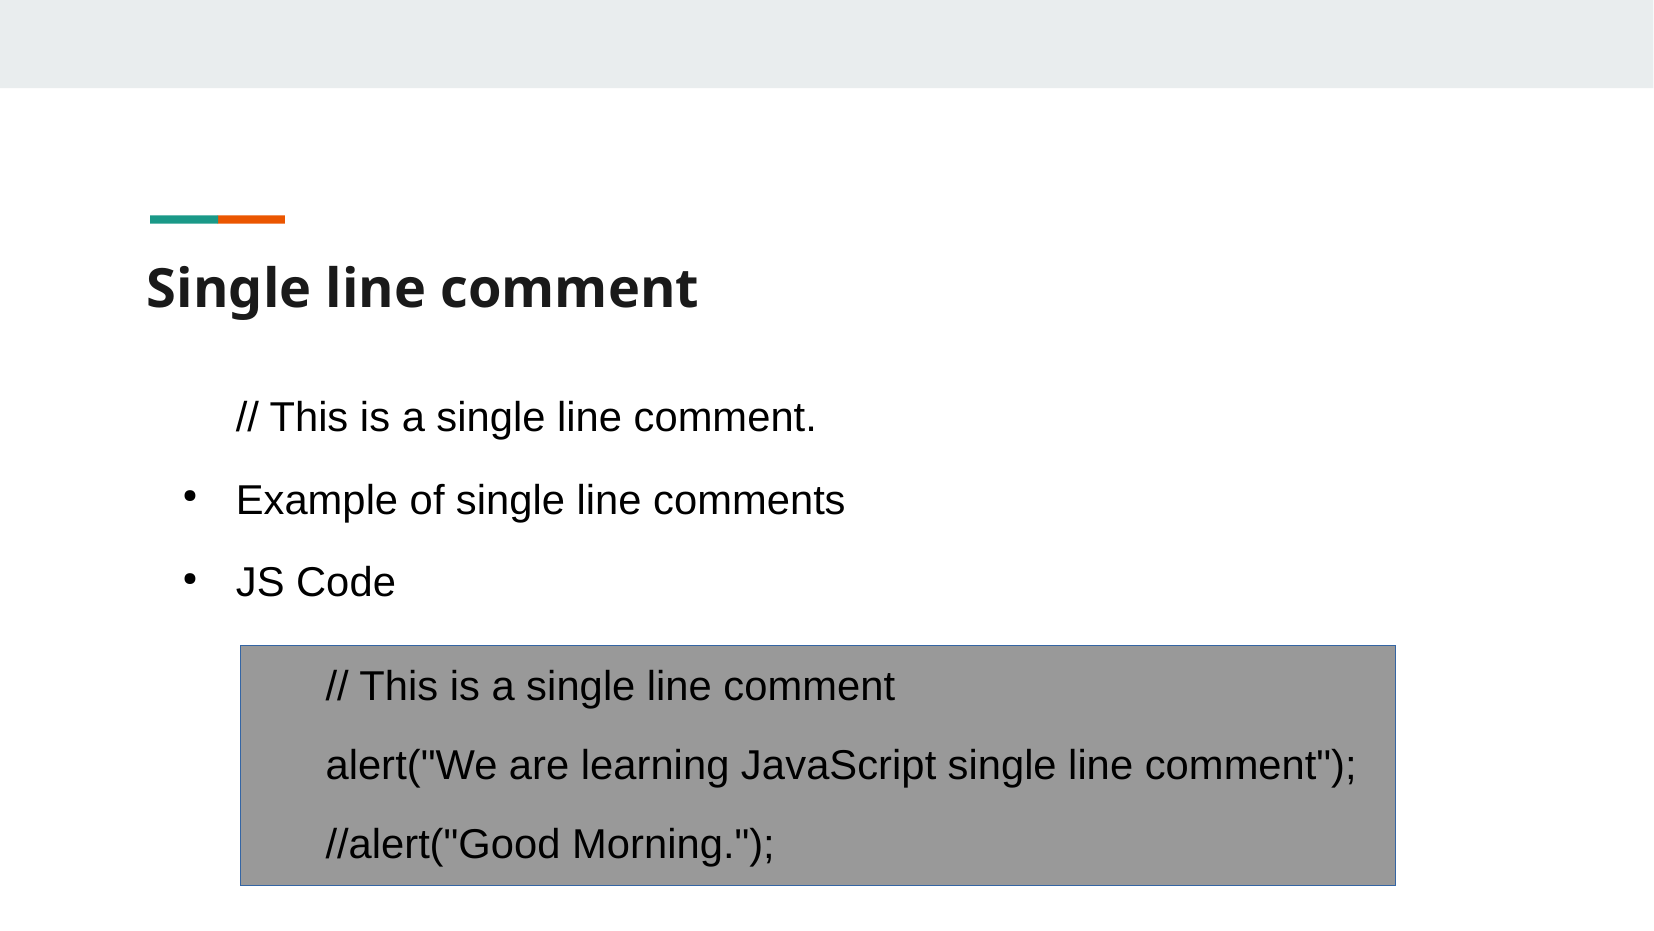

Single line comment
# // This is a single line comment.
Example of single line comments
JS Code
// This is a single line comment
alert("We are learning JavaScript single line comment");
//alert("Good Morning.");